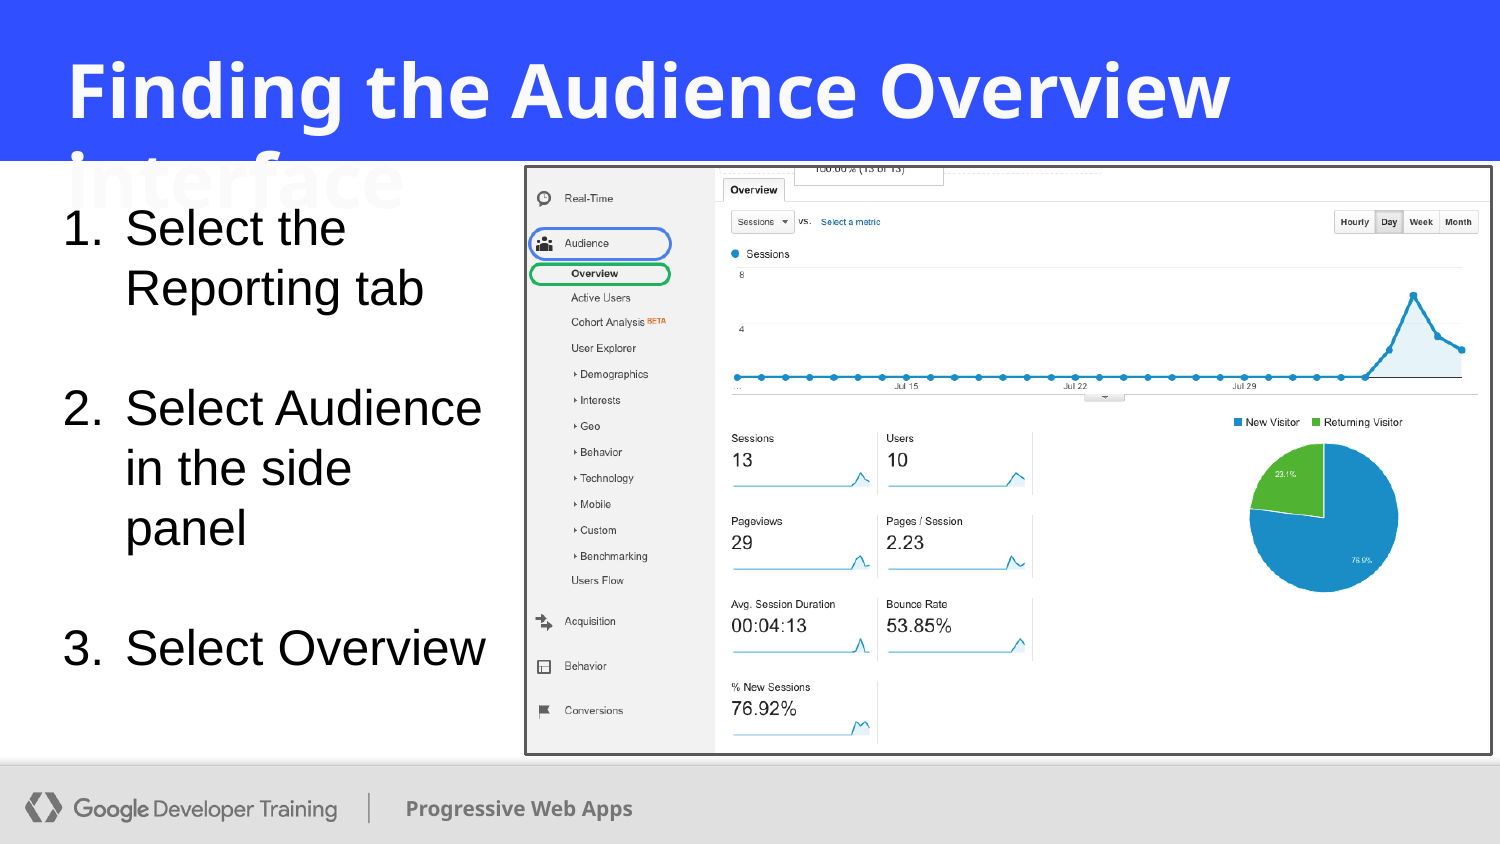

# Finding the Audience Overview interface
Select the Reporting tab
Select Audience in the side panel
Select Overview